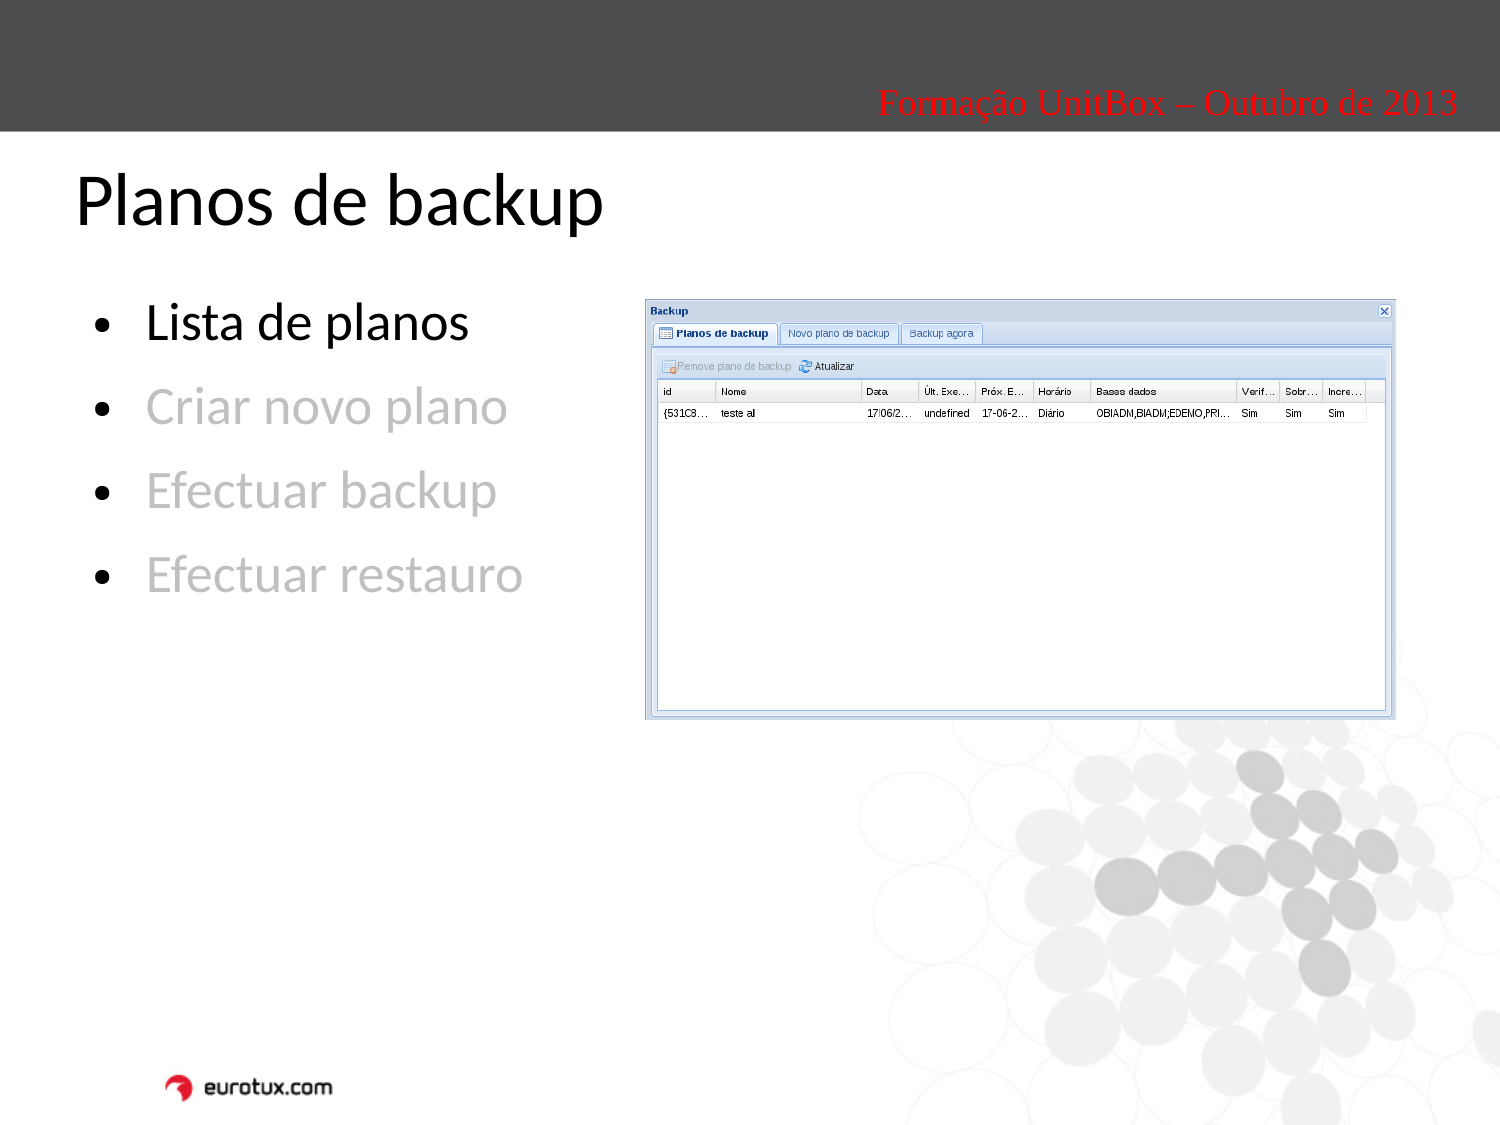

# Planos de backup
Lista de planos
Criar novo plano
Efectuar backup
Efectuar restauro